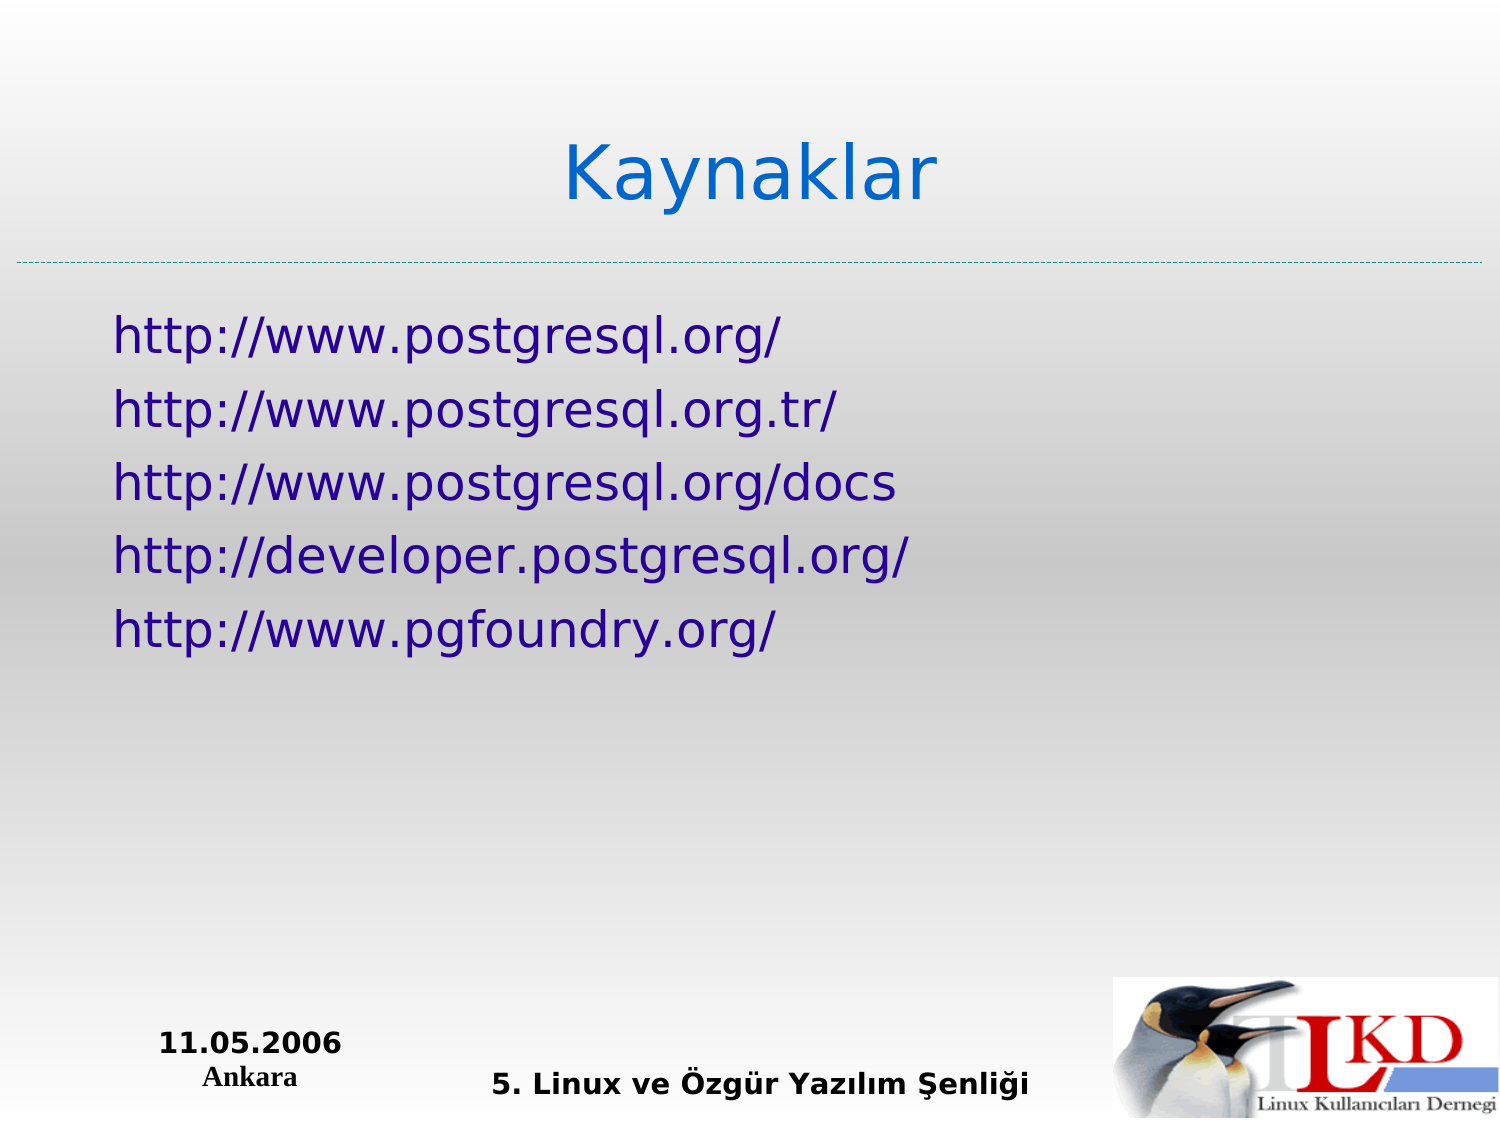

# Kaynaklar
http://www.postgresql.org/
http://www.postgresql.org.tr/
http://www.postgresql.org/docs
http://developer.postgresql.org/
http://www.pgfoundry.org/